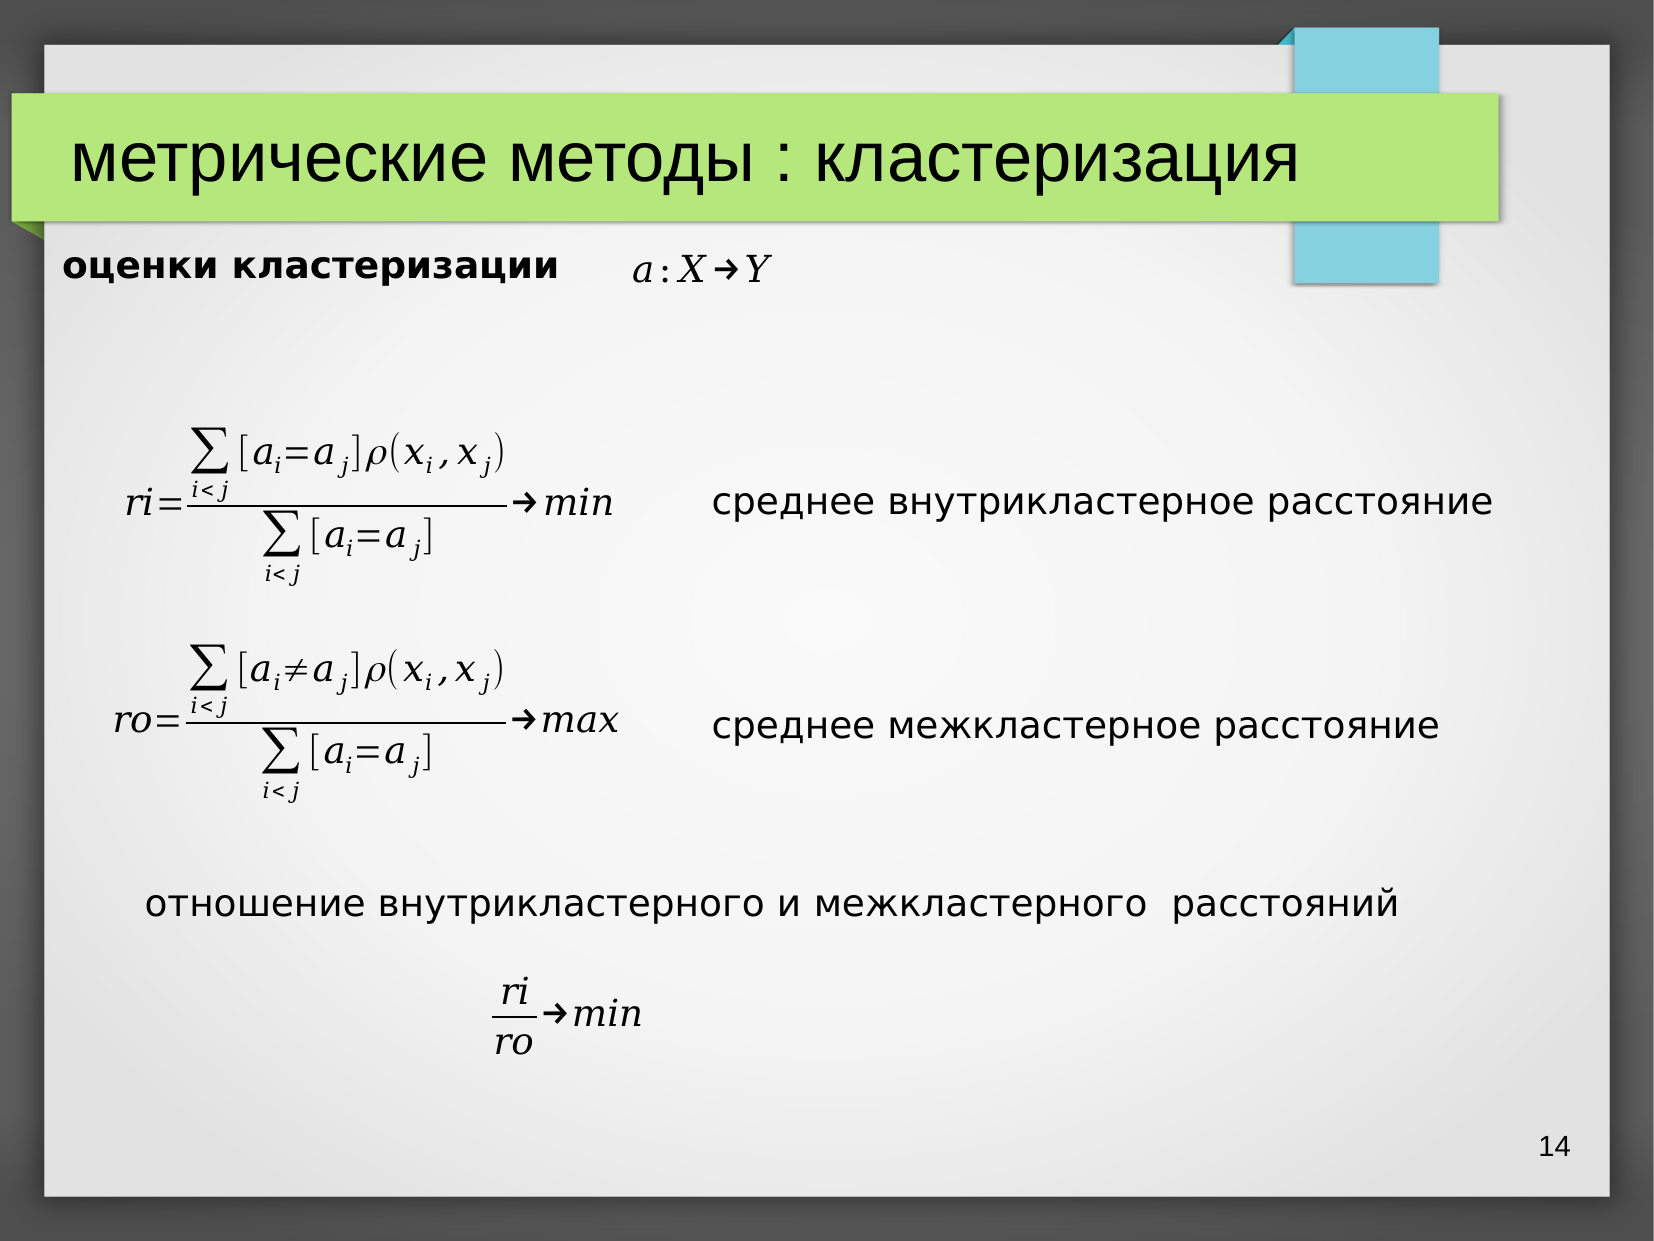

# метрические методы : кластеризация
оценки кластеризации
среднее внутрикластерное расстояние
среднее межкластерное расстояние
отношение внутрикластерного и межкластерного расстояний
14